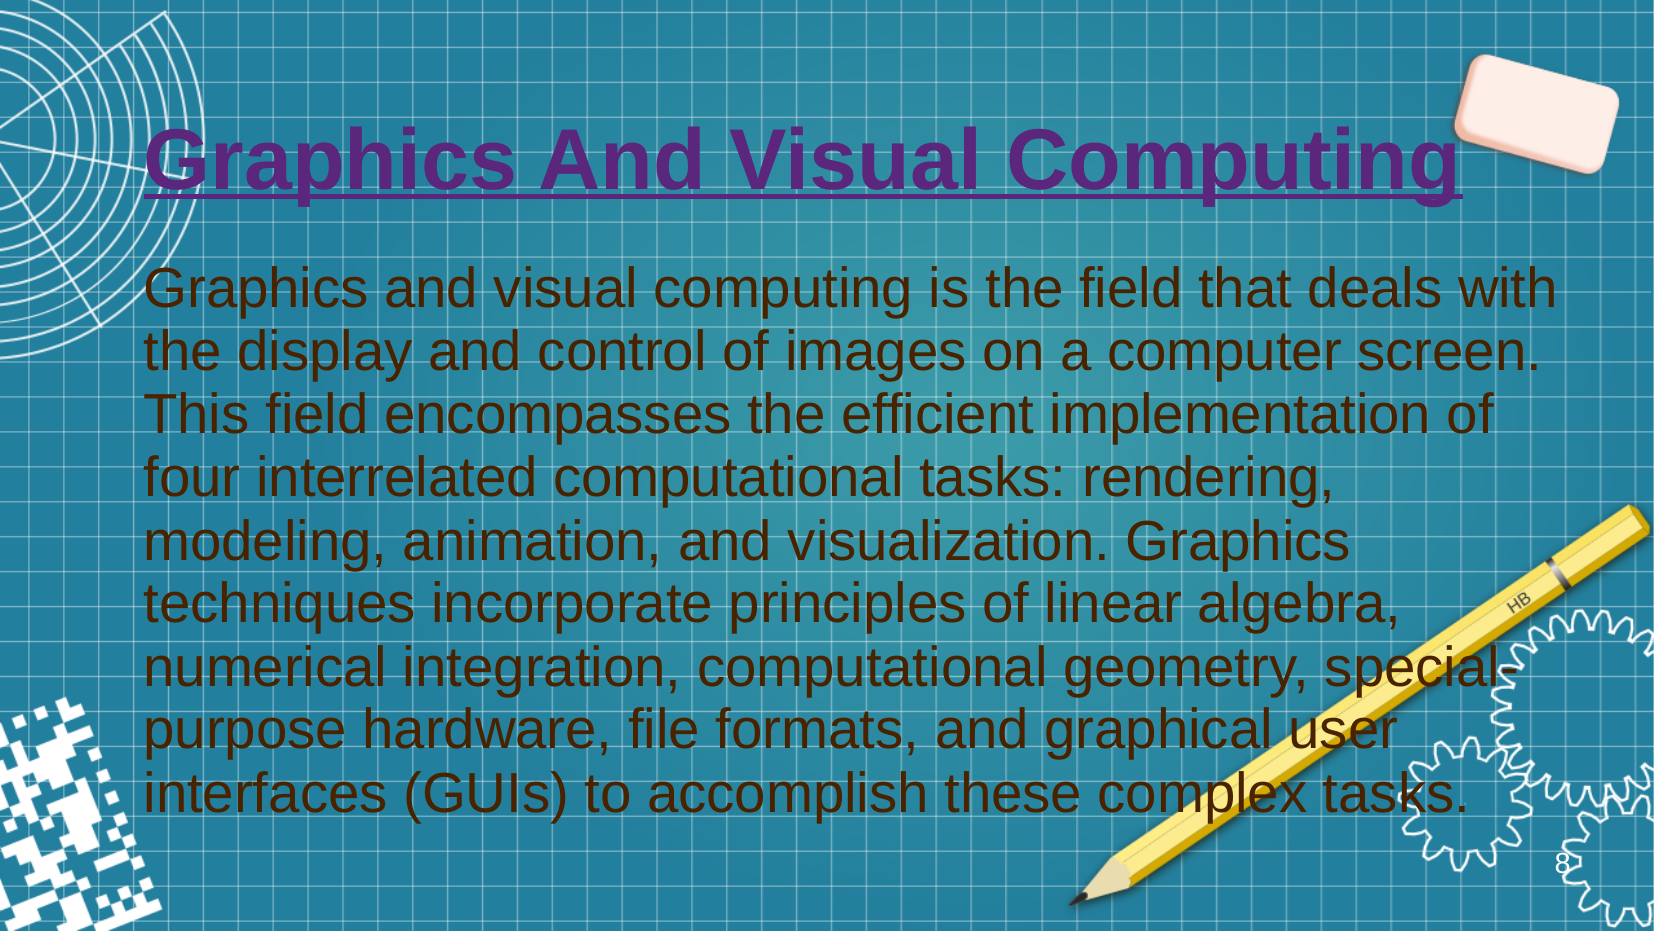

# Graphics And Visual Computing
Graphics and visual computing is the field that deals with the display and control of images on a computer screen. This field encompasses the efficient implementation of four interrelated computational tasks: rendering, modeling, animation, and visualization. Graphics techniques incorporate principles of linear algebra, numerical integration, computational geometry, special-purpose hardware, file formats, and graphical user interfaces (GUIs) to accomplish these complex tasks.
8